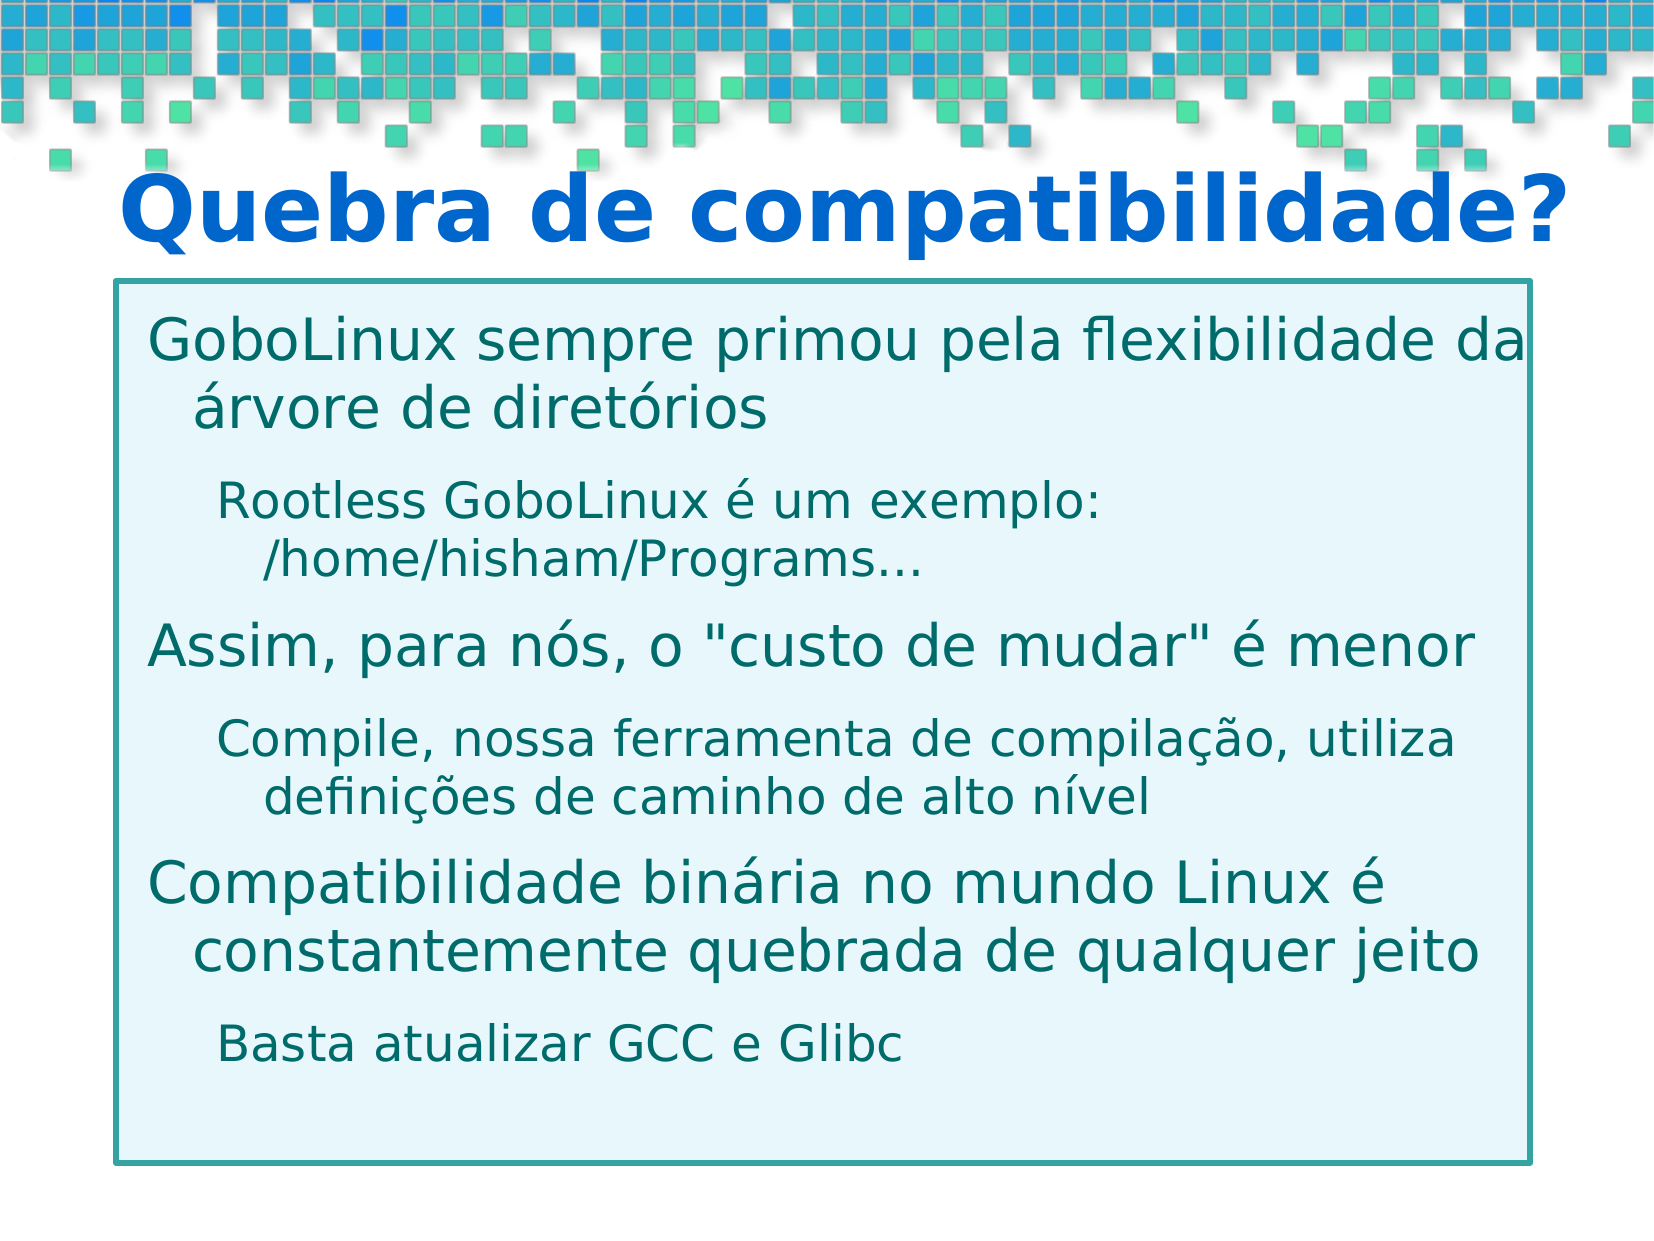

# Quebra de compatibilidade?
GoboLinux sempre primou pela flexibilidade da árvore de diretórios
Rootless GoboLinux é um exemplo: /home/hisham/Programs...
Assim, para nós, o "custo de mudar" é menor
Compile, nossa ferramenta de compilação, utiliza definições de caminho de alto nível
Compatibilidade binária no mundo Linux é constantemente quebrada de qualquer jeito
Basta atualizar GCC e Glibc